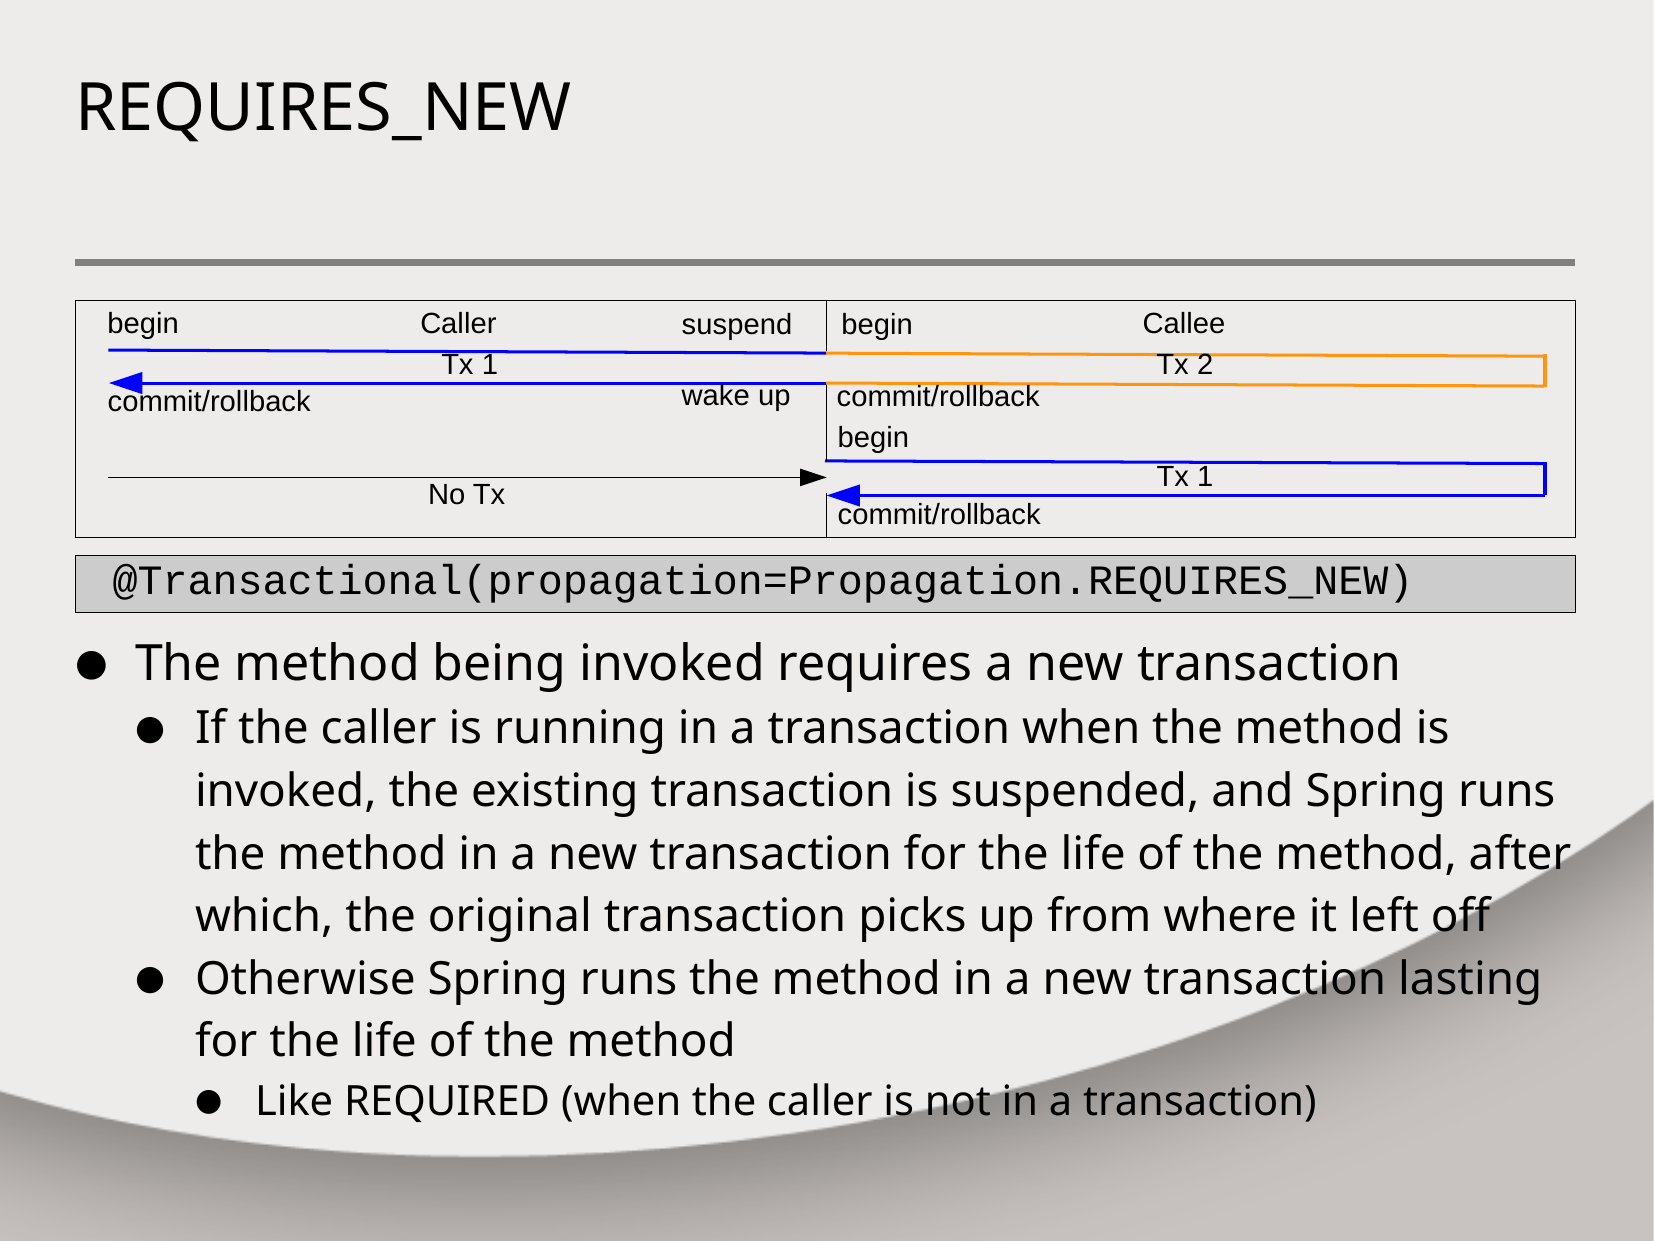

# REQUIRES_NEW
Caller
begin
Callee
begin
suspend
The method being invoked requires a new transaction
If the caller is running in a transaction when the method is invoked, the existing transaction is suspended, and Spring runs the method in a new transaction for the life of the method, after which, the original transaction picks up from where it left off
Otherwise Spring runs the method in a new transaction lasting for the life of the method
Like REQUIRED (when the caller is not in a transaction)
Tx 1
Tx 2
wake up
commit/rollback
commit/rollback
begin
Tx 1
No Tx
commit/rollback
@Transactional(propagation=Propagation.REQUIRES_NEW)